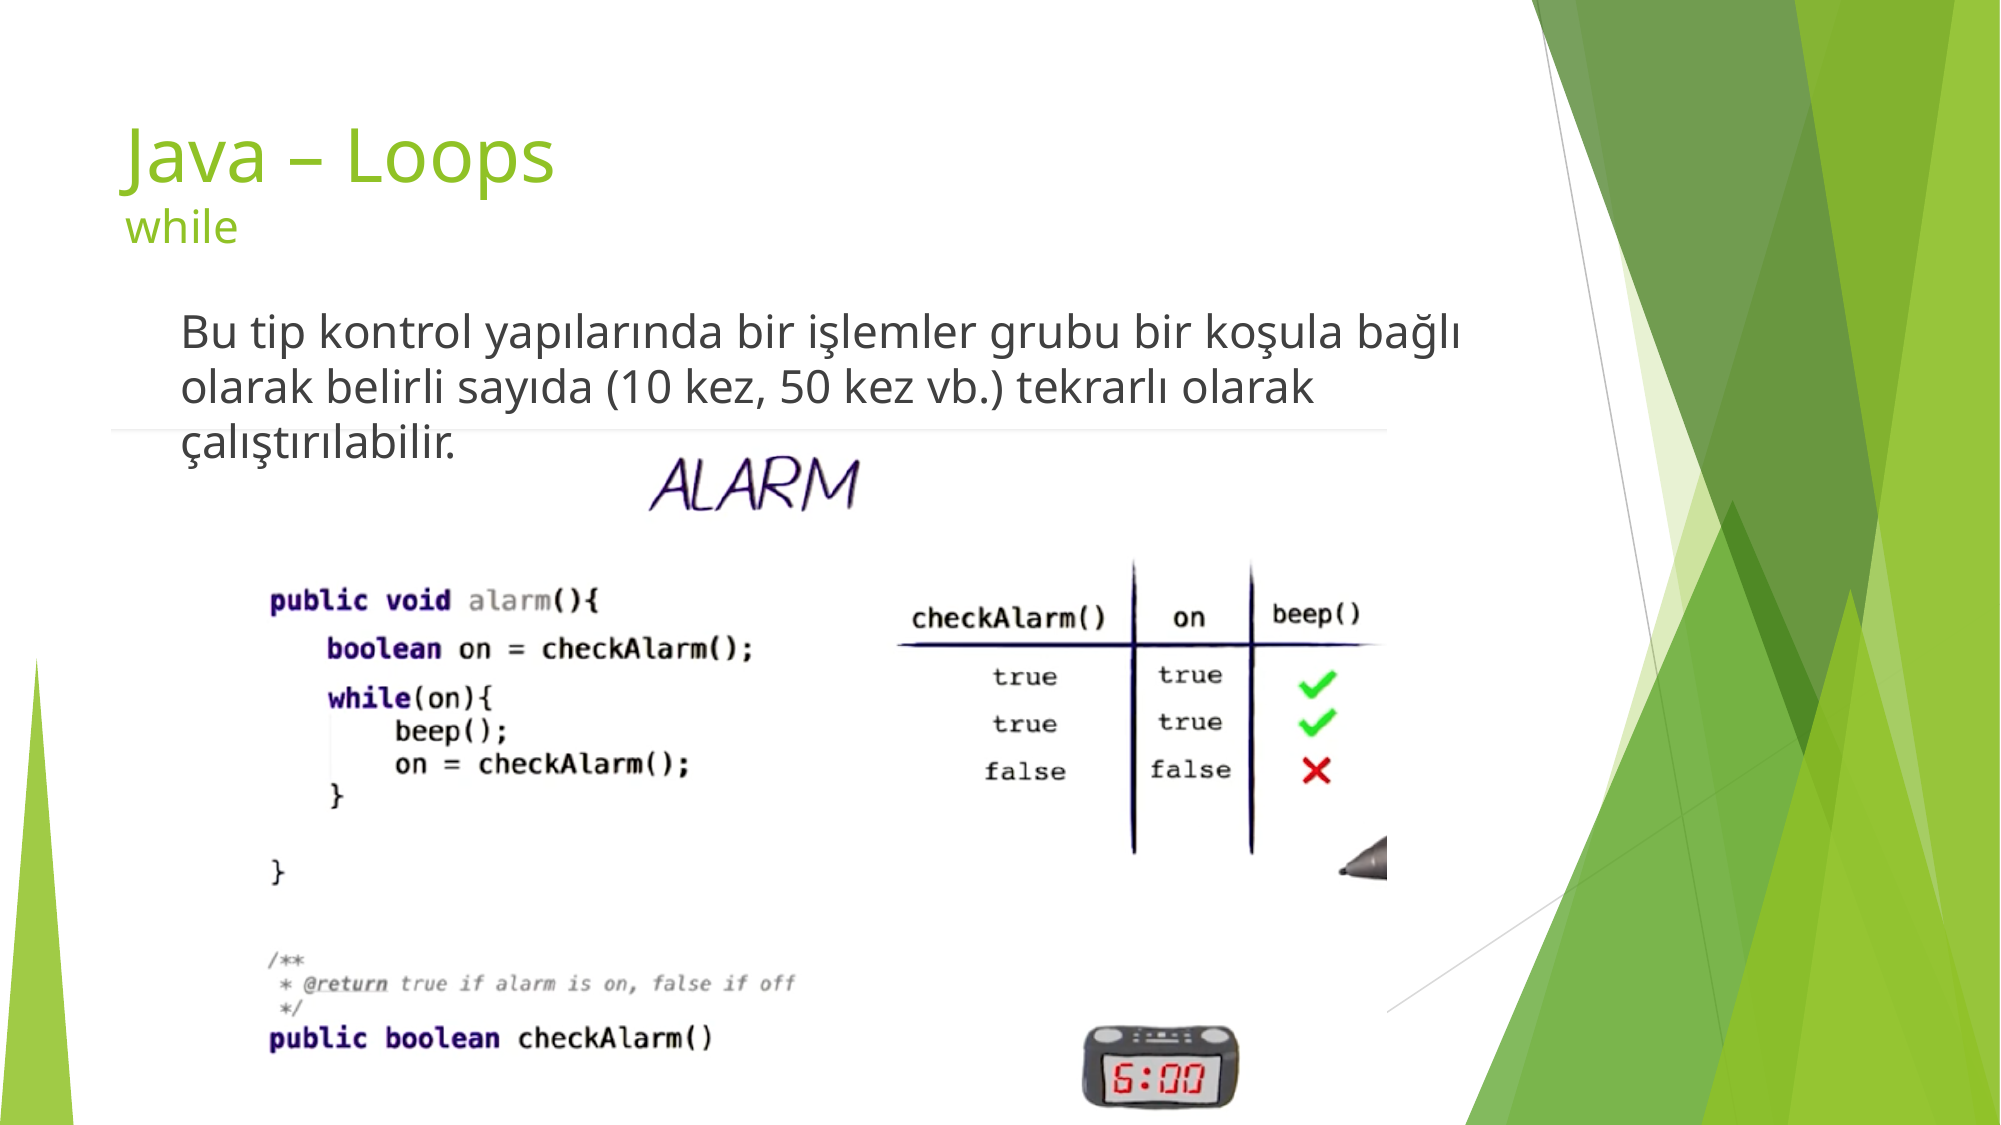

# Java – Loops while
Bu tip kontrol yapılarında bir işlemler grubu bir koşula bağlı olarak belirli sayıda (10 kez, 50 kez vb.) tekrarlı olarak çalıştırılabilir.